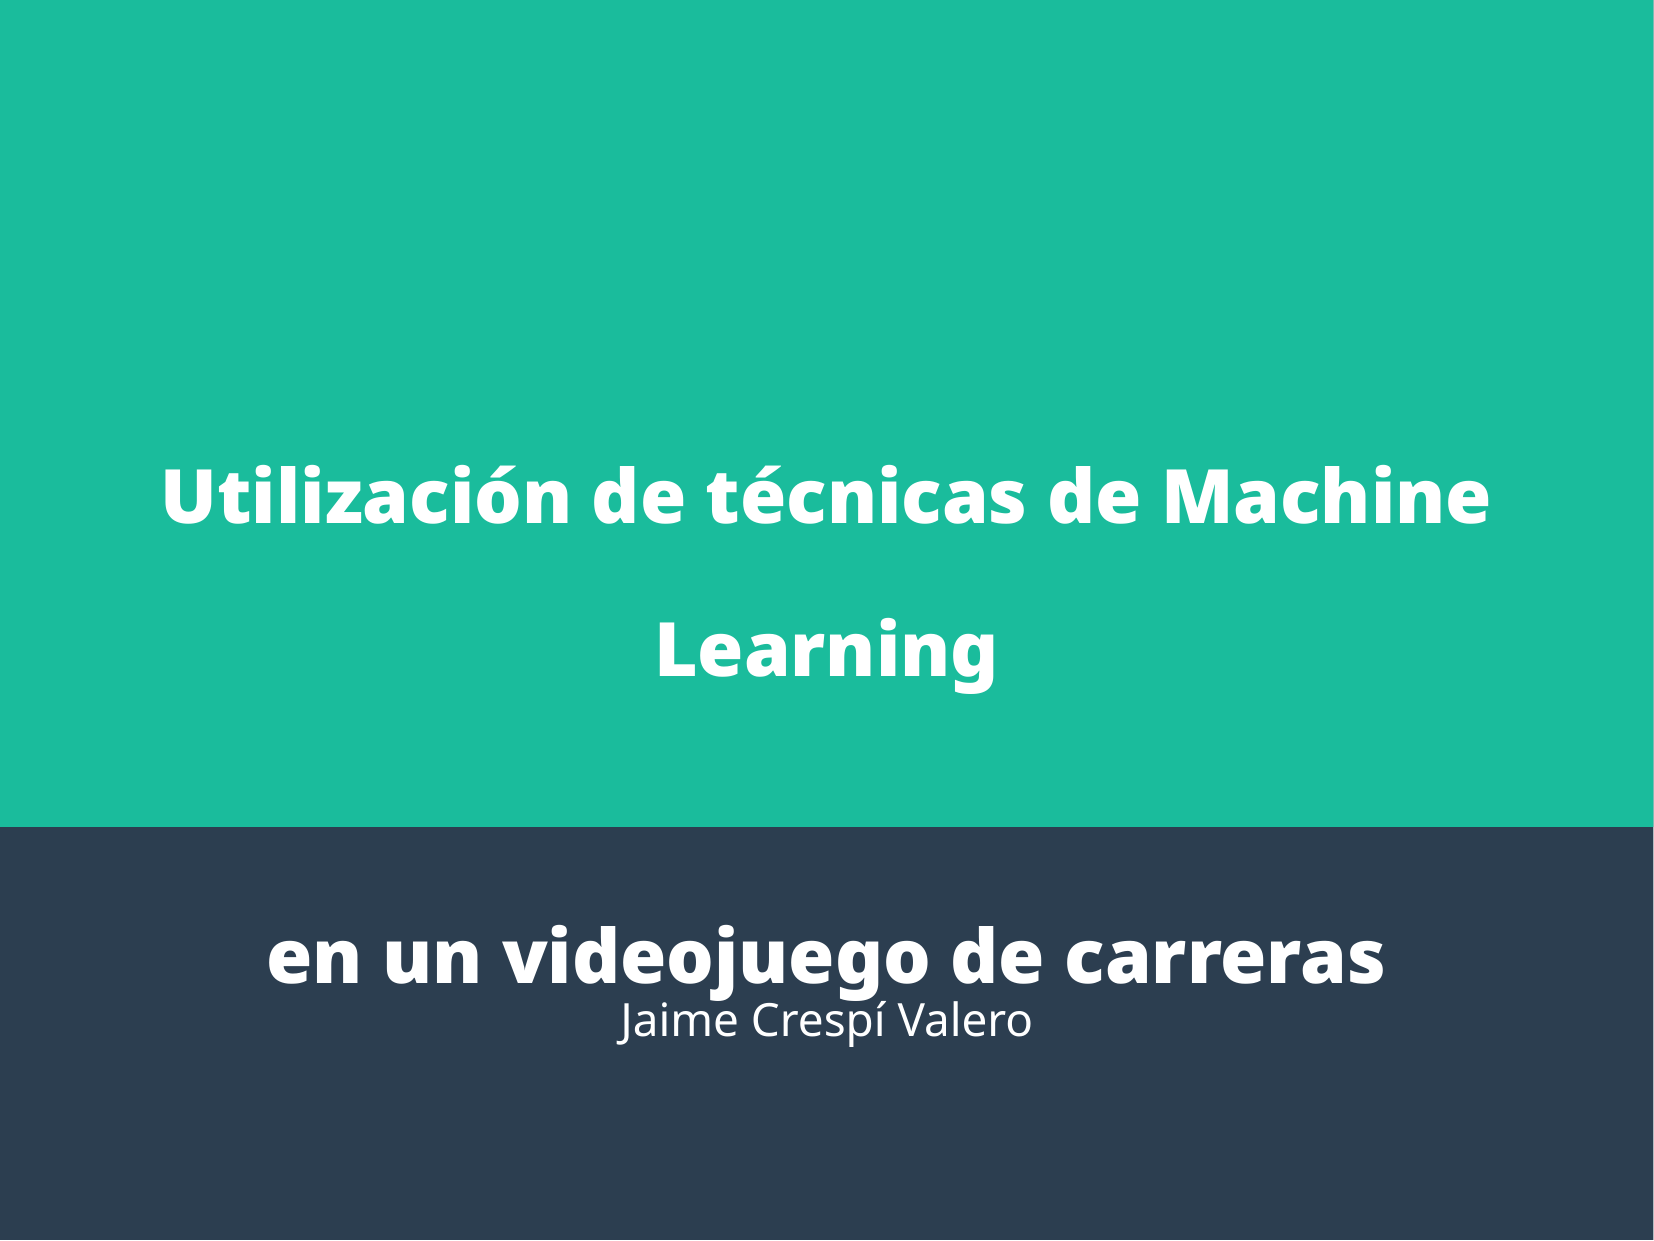

# Utilización de técnicas de Machine Learning en un videojuego de carreras
Jaime Crespí Valero